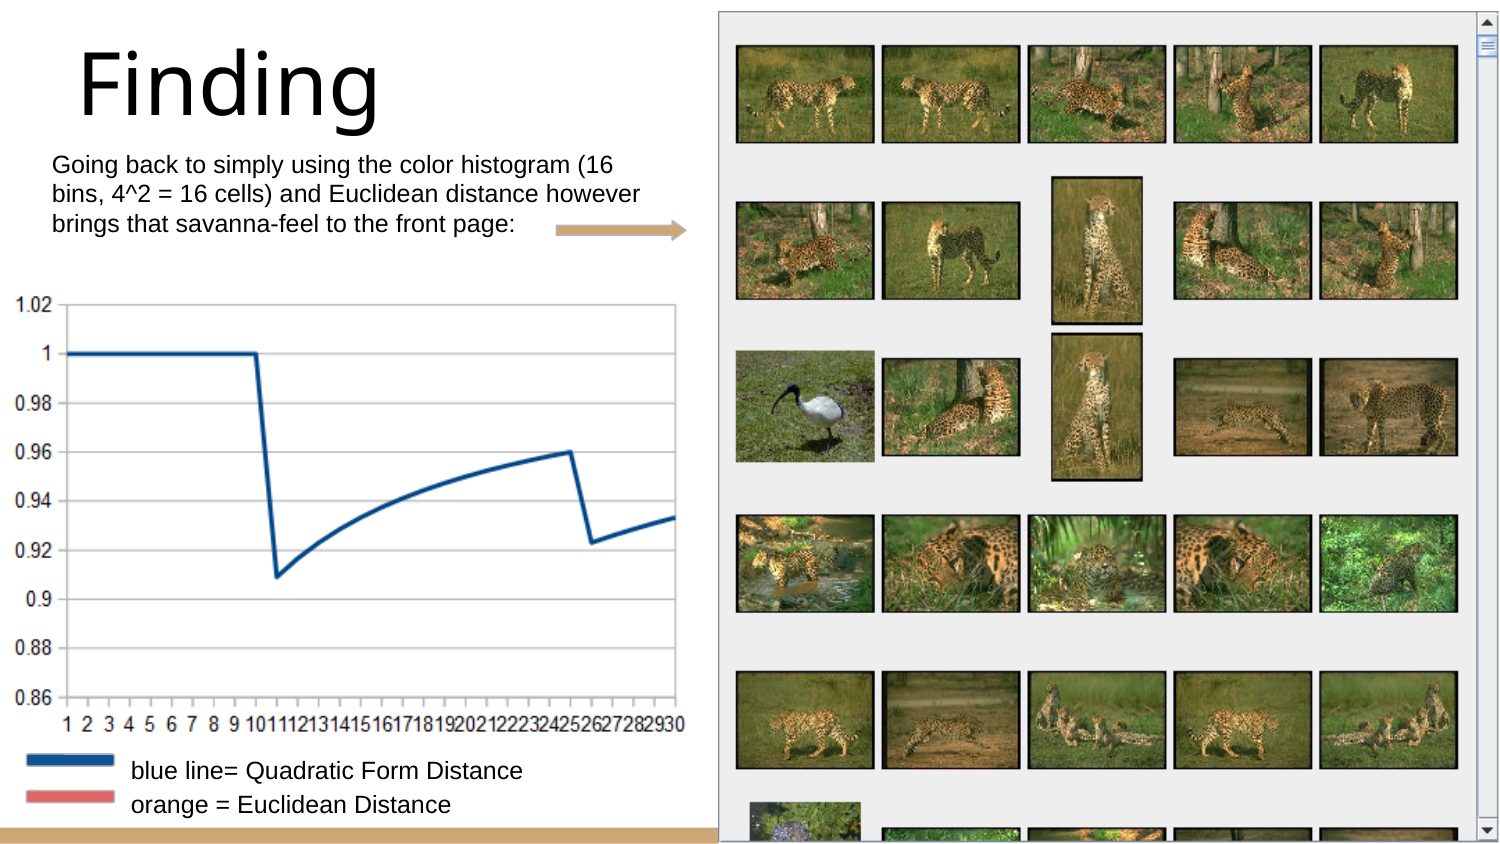

Finding
#
Going back to simply using the color histogram (16 bins, 4^2 = 16 cells) and Euclidean distance however brings that savanna-feel to the front page:
 blue line= Quadratic Form Distance
 orange = Euclidean Distance